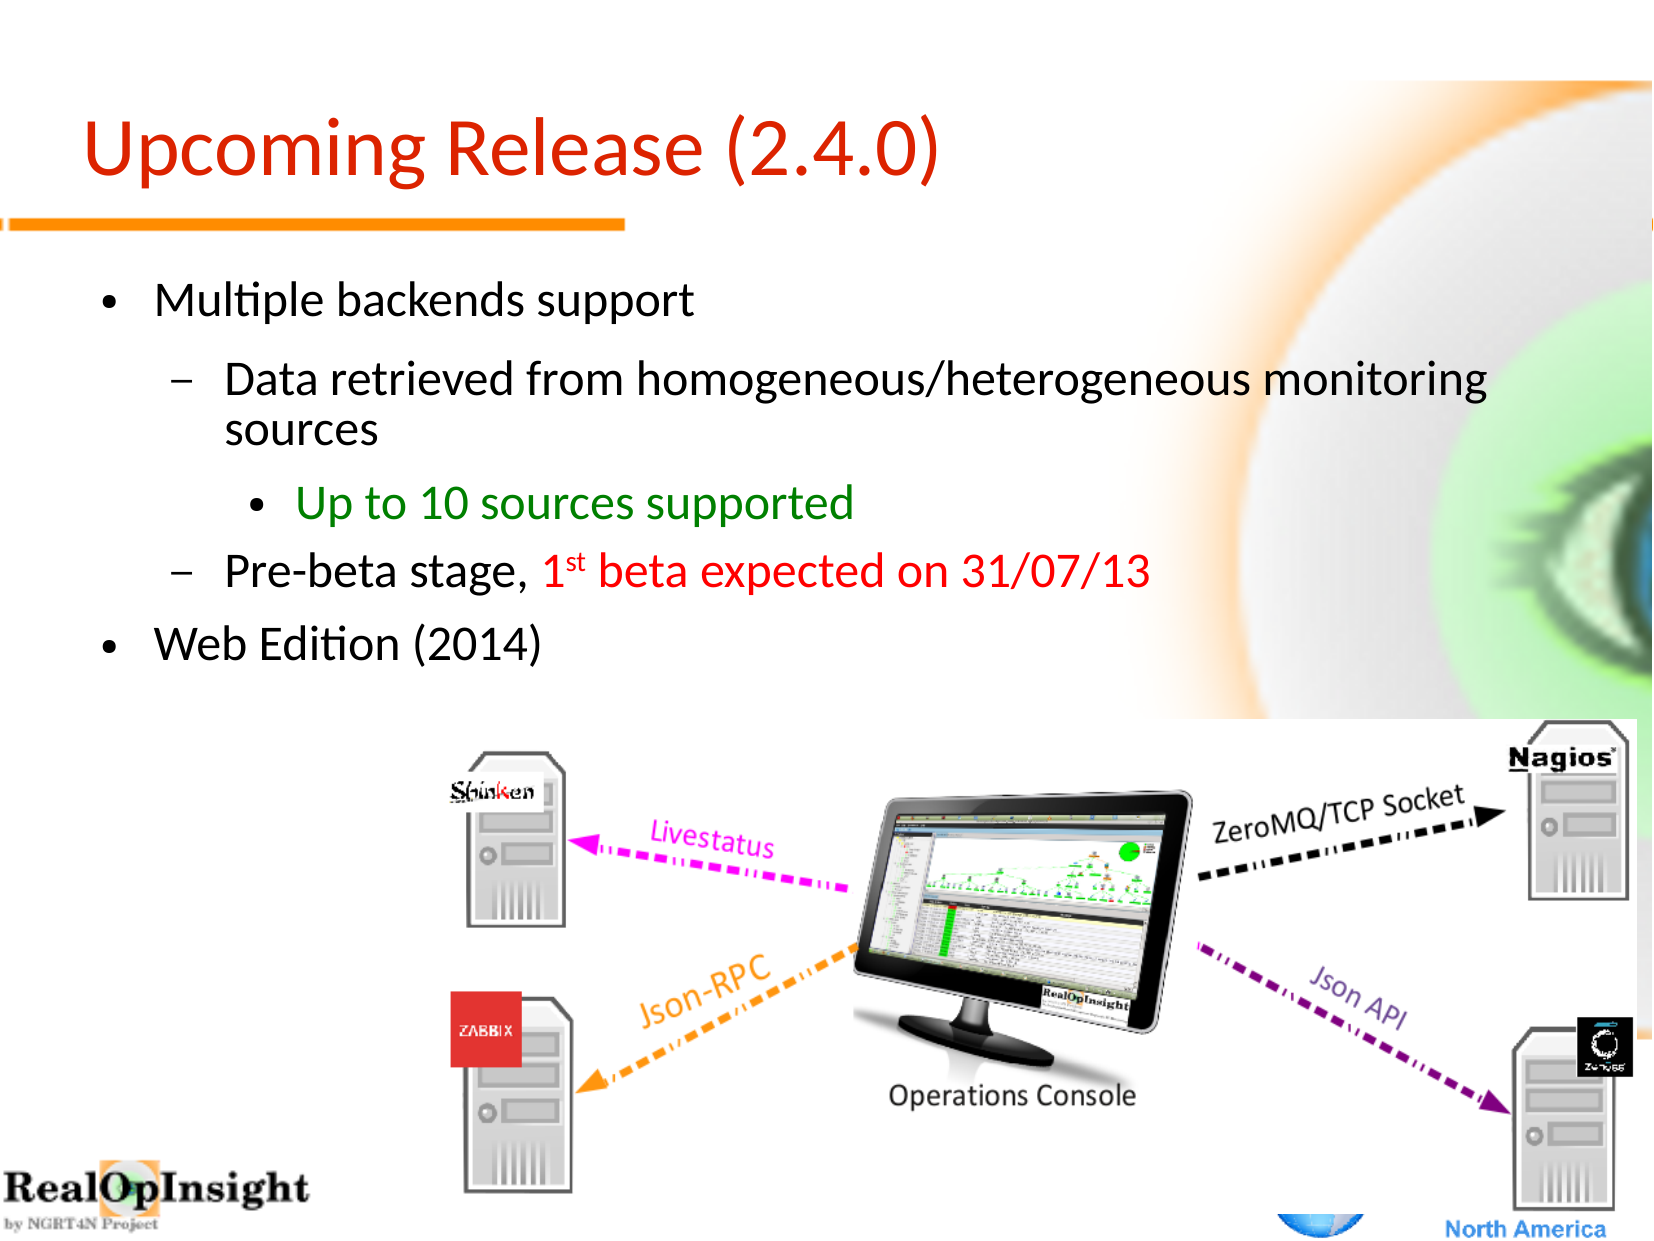

# Upcoming Release (2.4.0)
Multiple backends support
Data retrieved from homogeneous/heterogeneous monitoring sources
Up to 10 sources supported
Pre-beta stage, 1st beta expected on 31/07/13
Web Edition (2014)